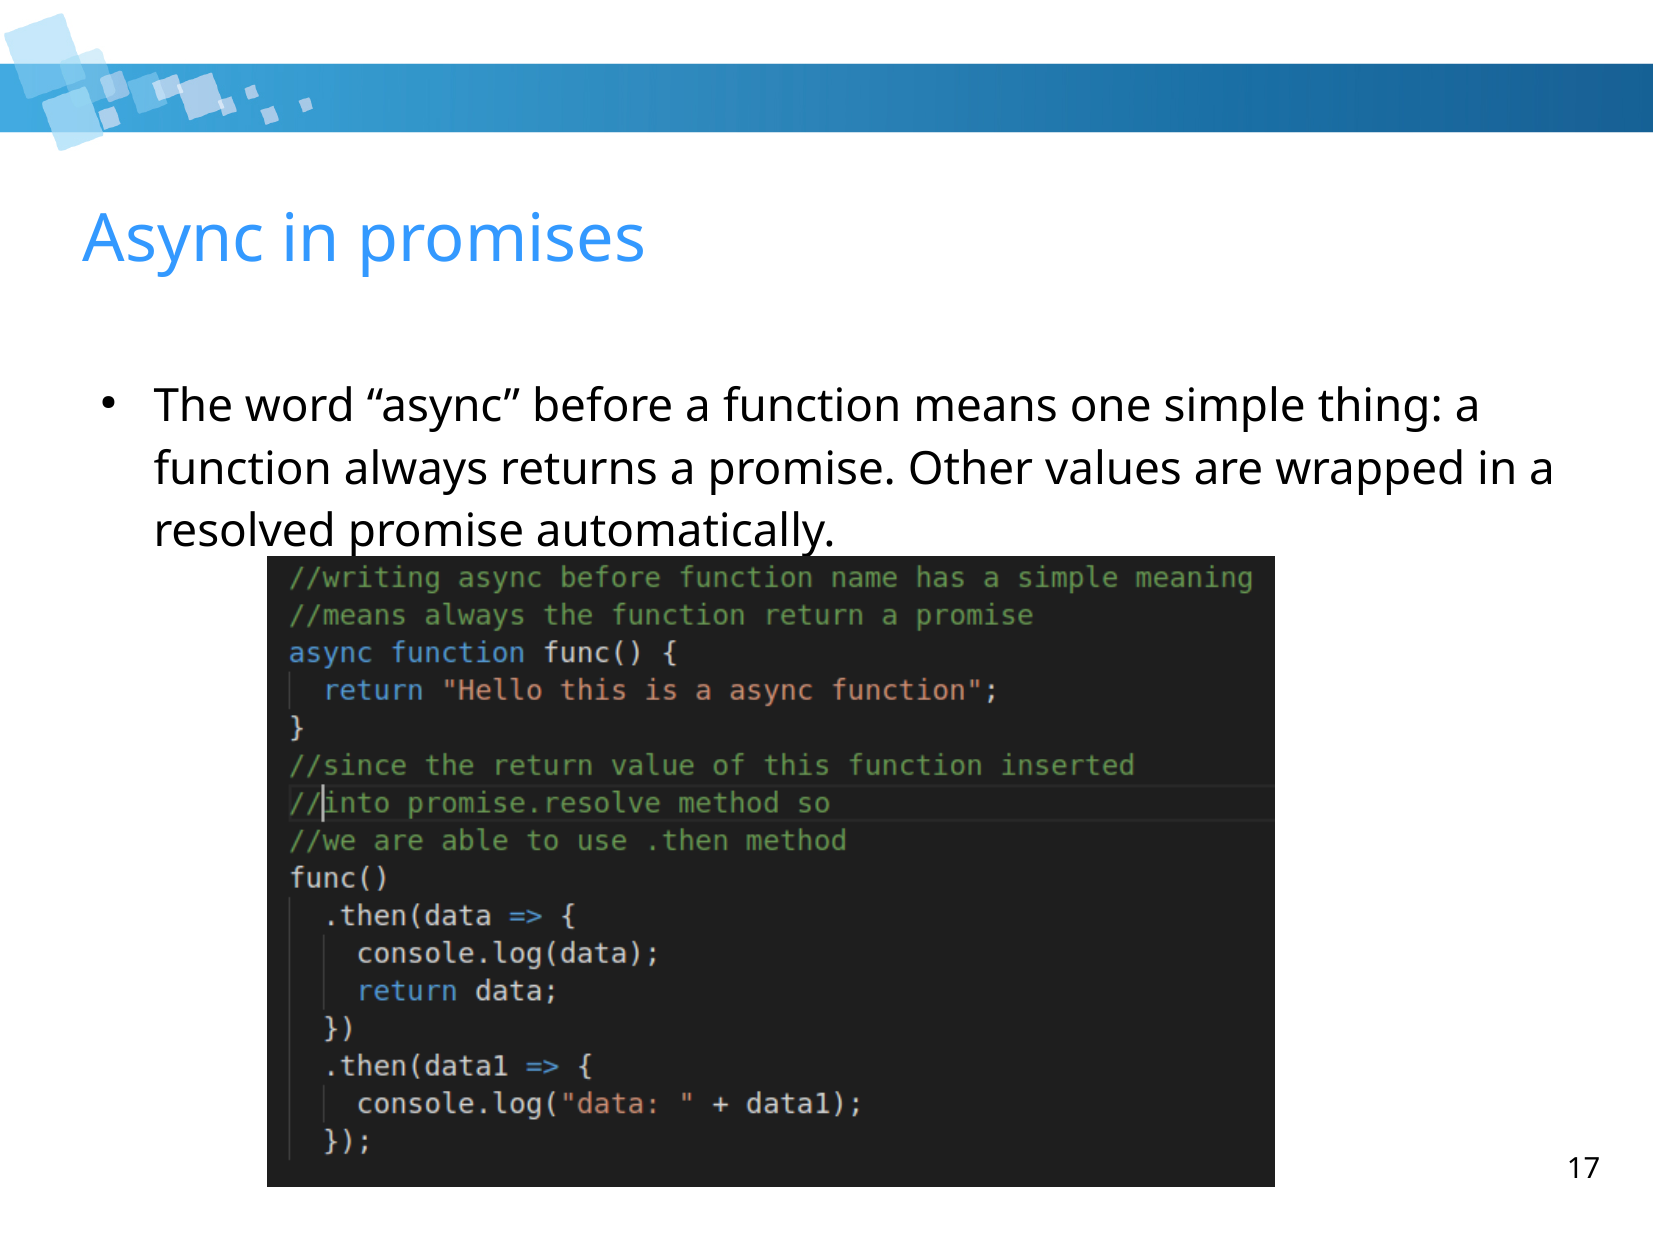

# Async in promises
The word “async” before a function means one simple thing: a function always returns a promise. Other values are wrapped in a resolved promise automatically.
17